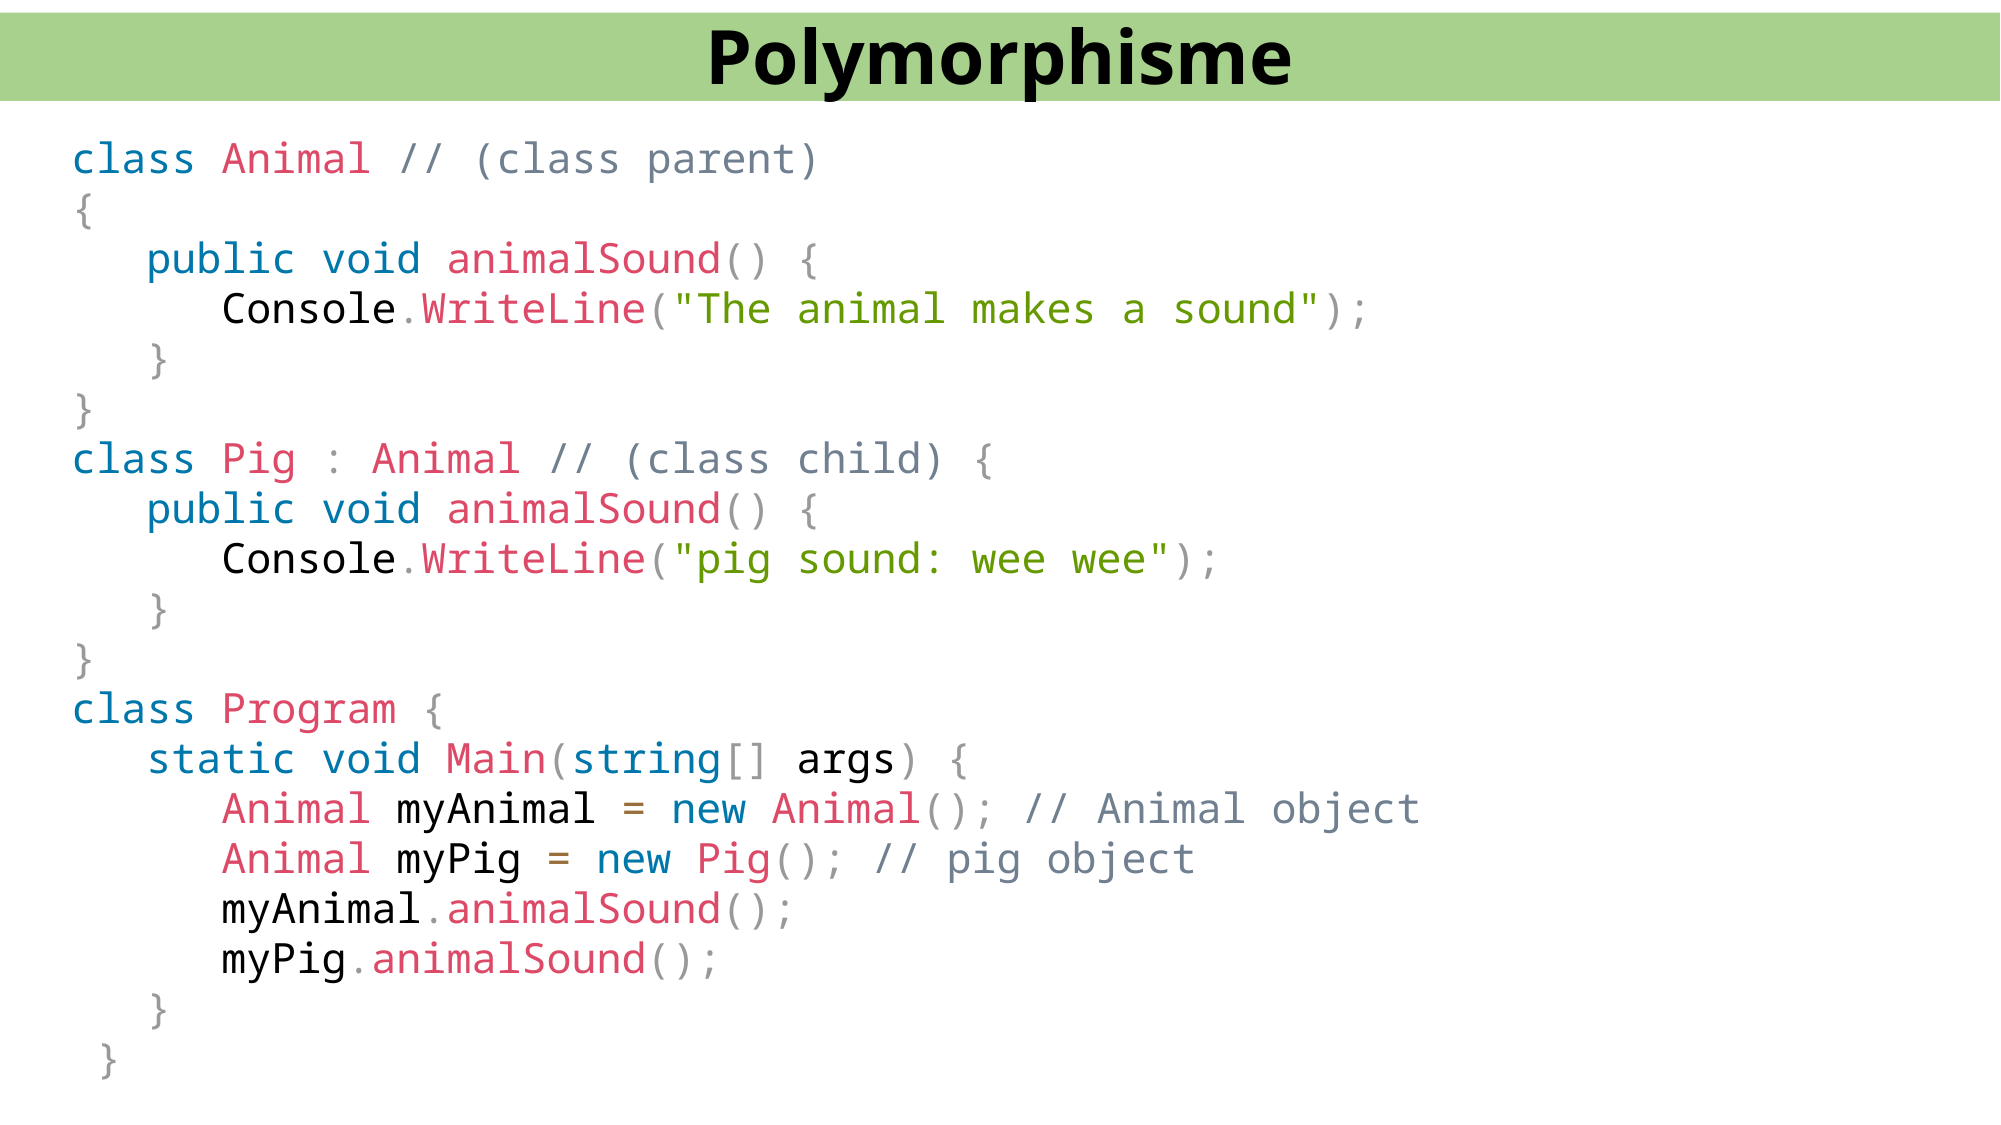

# Polymorphisme
class Animal // (class parent)
{
	public void animalSound() {
		Console.WriteLine("The animal makes a sound");
	}
}
class Pig : Animal // (class child) {
 	public void animalSound() {
 		Console.WriteLine("pig sound: wee wee");
	}
}
class Program {
	static void Main(string[] args) {
		Animal myAnimal = new Animal(); // Animal object
		Animal myPig = new Pig(); // pig object
		myAnimal.animalSound();
		myPig.animalSound();
	}
 }